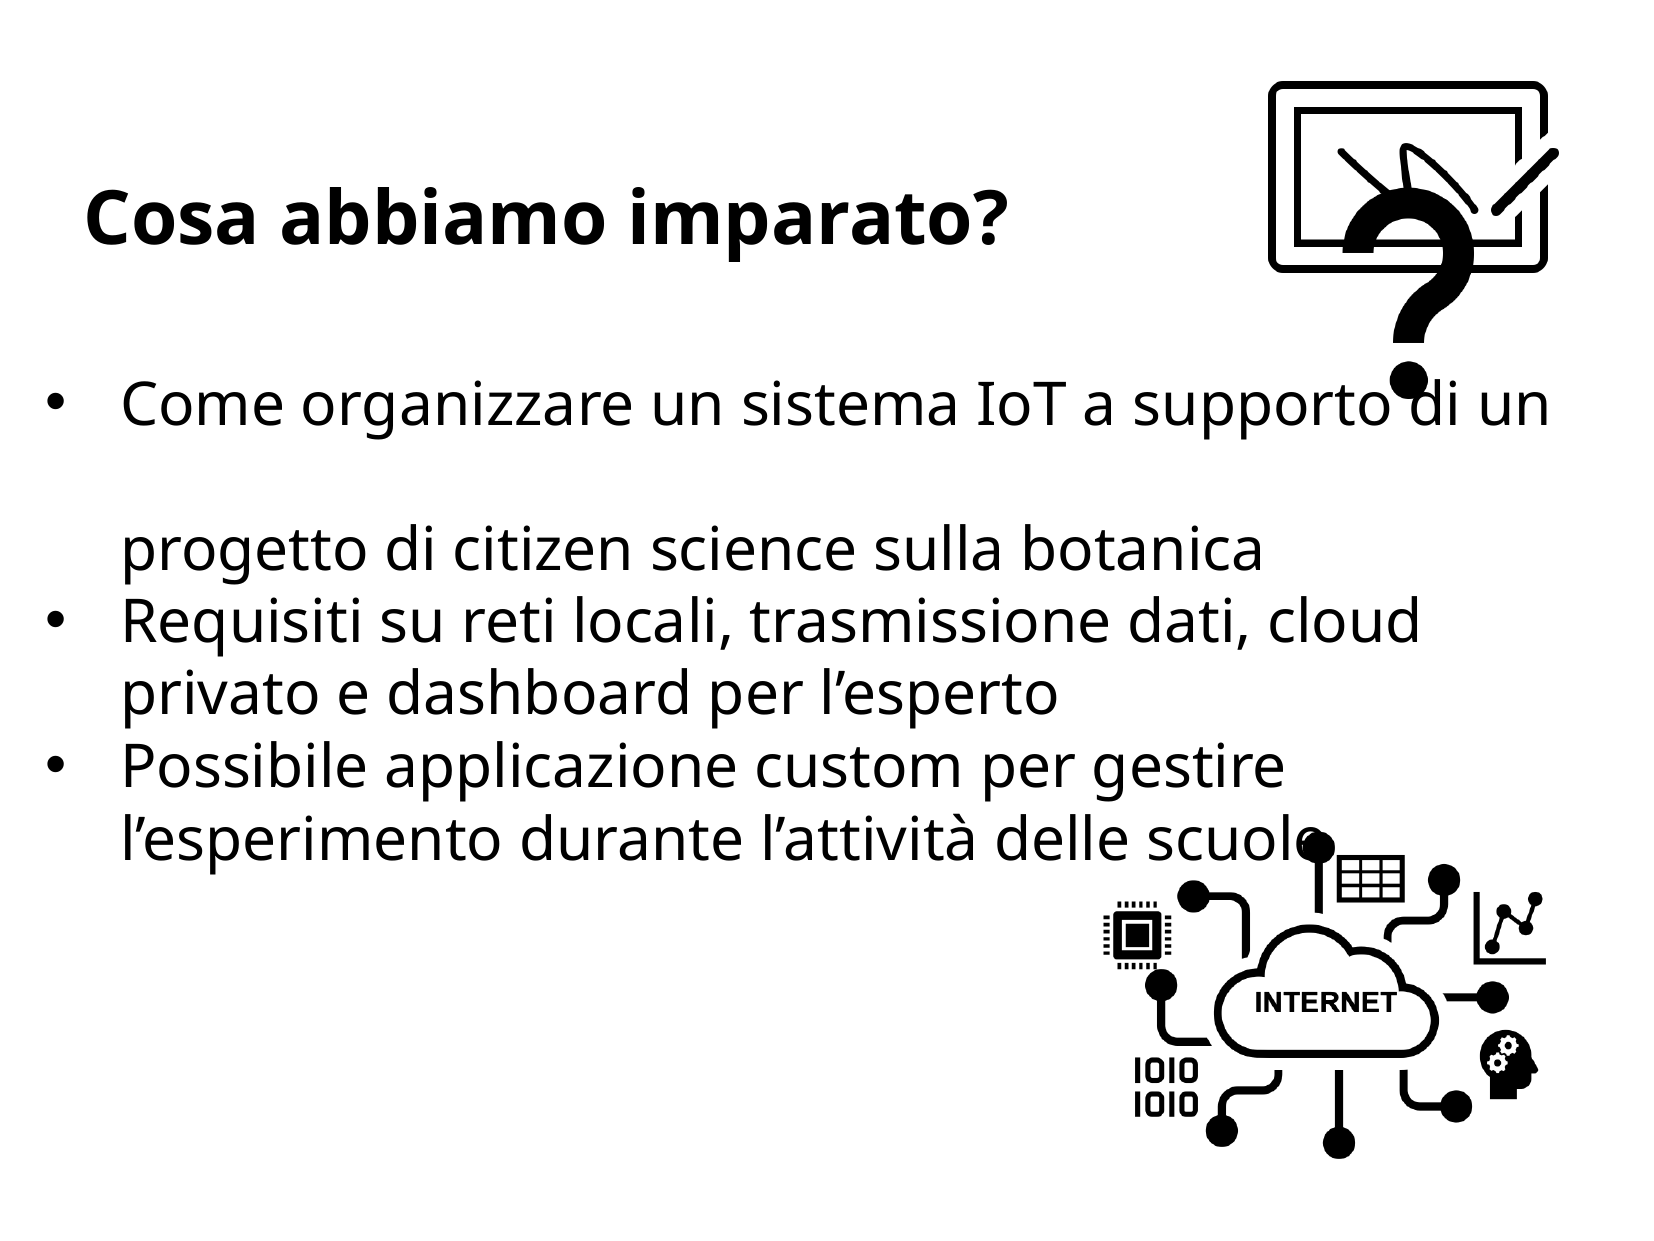

Cosa abbiamo imparato?
Come organizzare un sistema IoT a supporto di un
progetto di citizen science sulla botanica
Requisiti su reti locali, trasmissione dati, cloud privato e dashboard per l’esperto
Possibile applicazione custom per gestire l’esperimento durante l’attività delle scuole